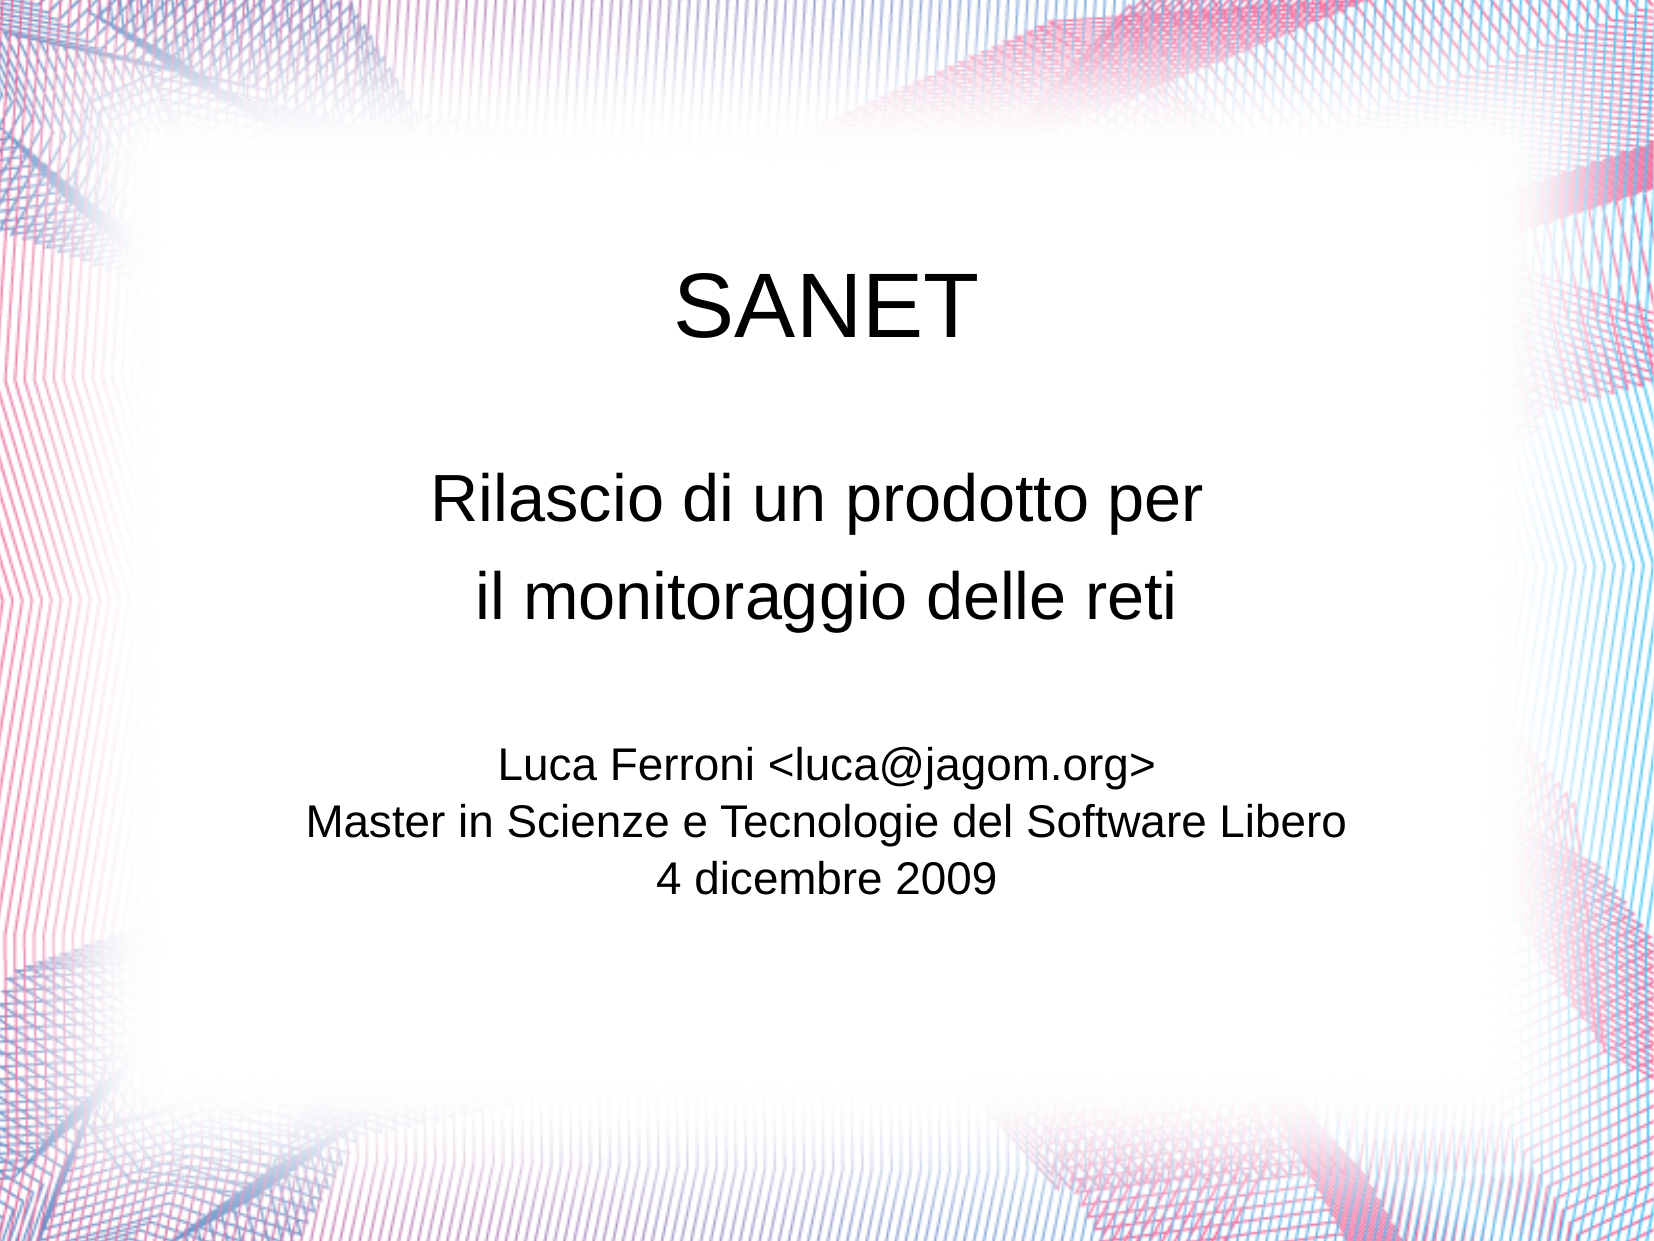

# SANET
Rilascio di un prodotto per
il monitoraggio delle reti
Luca Ferroni <luca@jagom.org>
Master in Scienze e Tecnologie del Software Libero
4 dicembre 2009